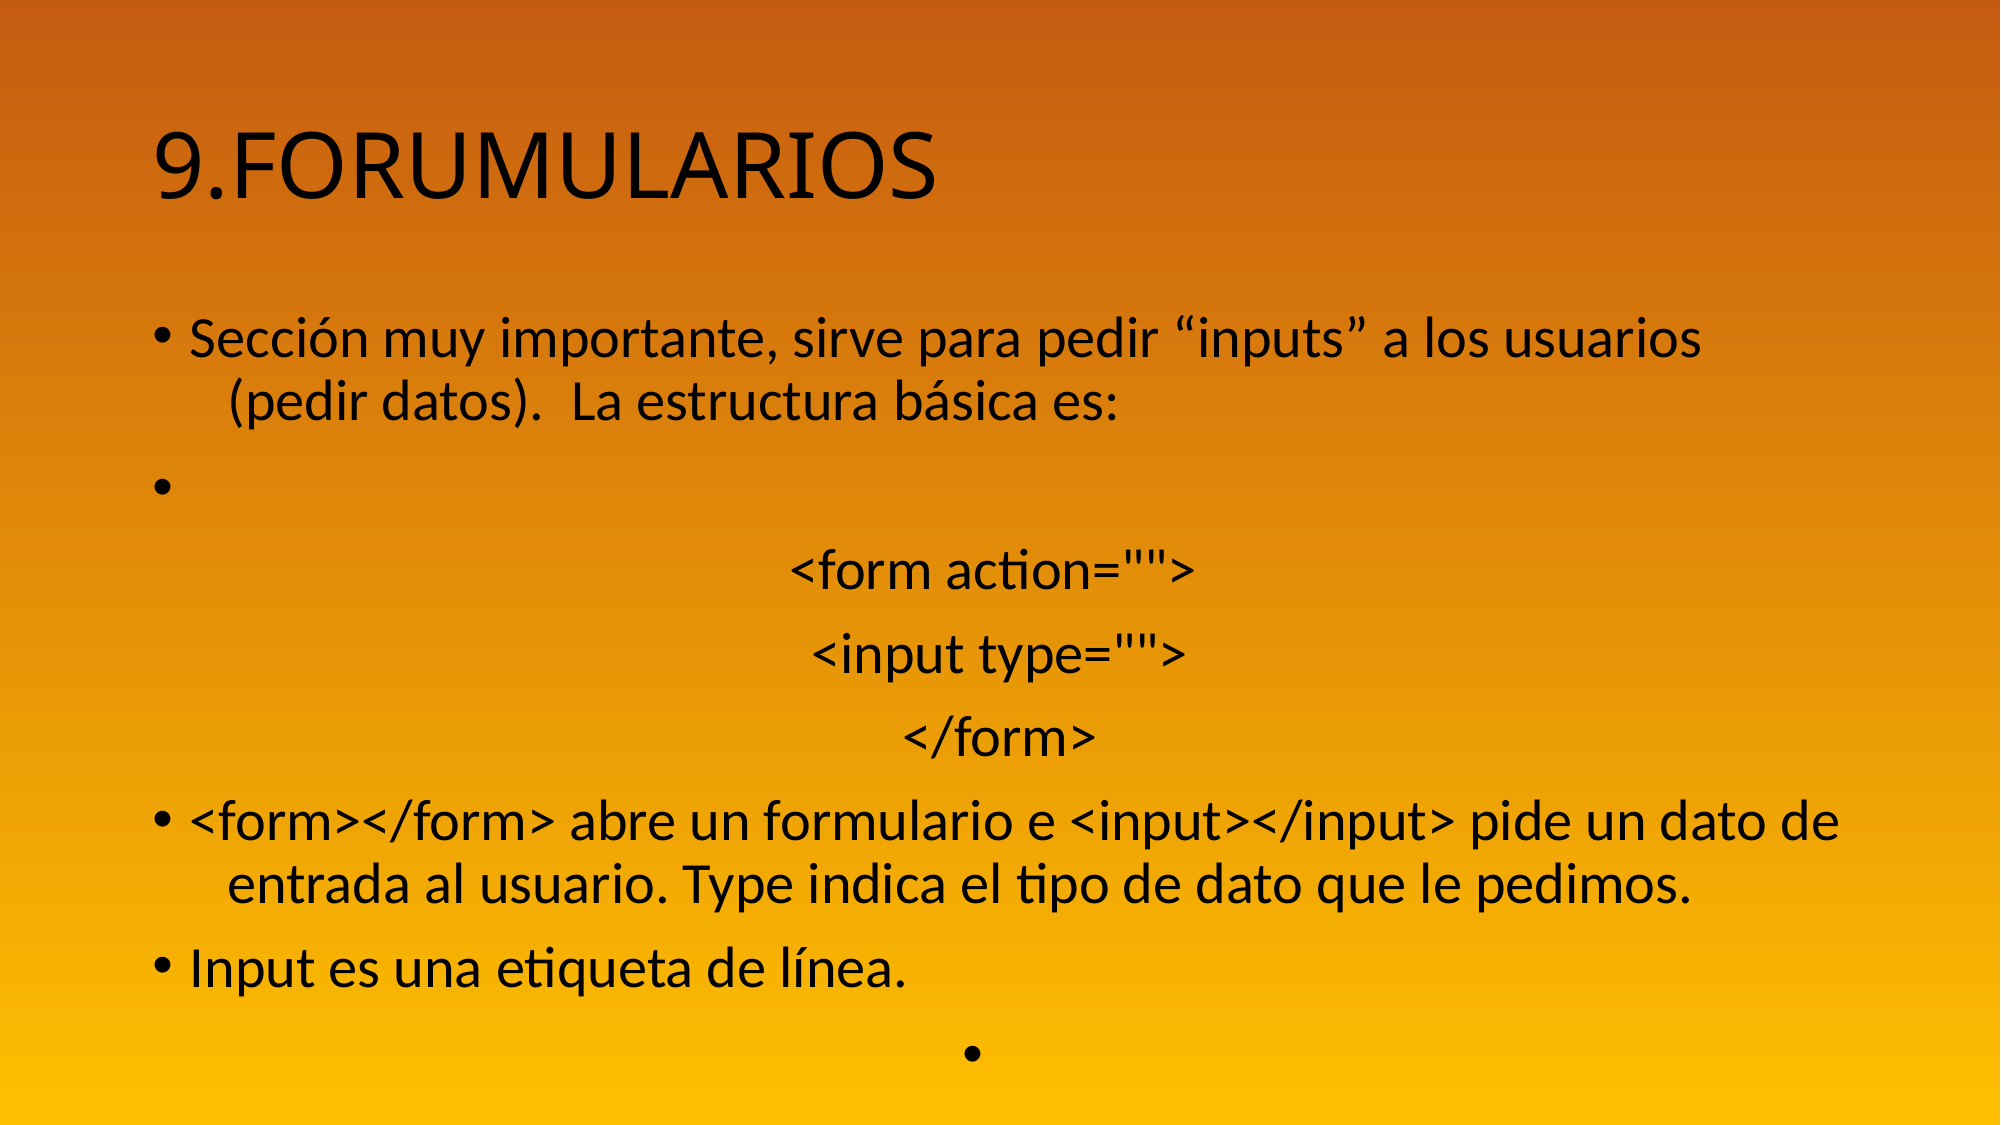

# 9.FORUMULARIOS
Sección muy importante, sirve para pedir “inputs” a los usuarios (pedir datos). La estructura básica es:
<form action="">
<input type="">
</form>
<form></form> abre un formulario e <input></input> pide un dato de entrada al usuario. Type indica el tipo de dato que le pedimos.
Input es una etiqueta de línea.